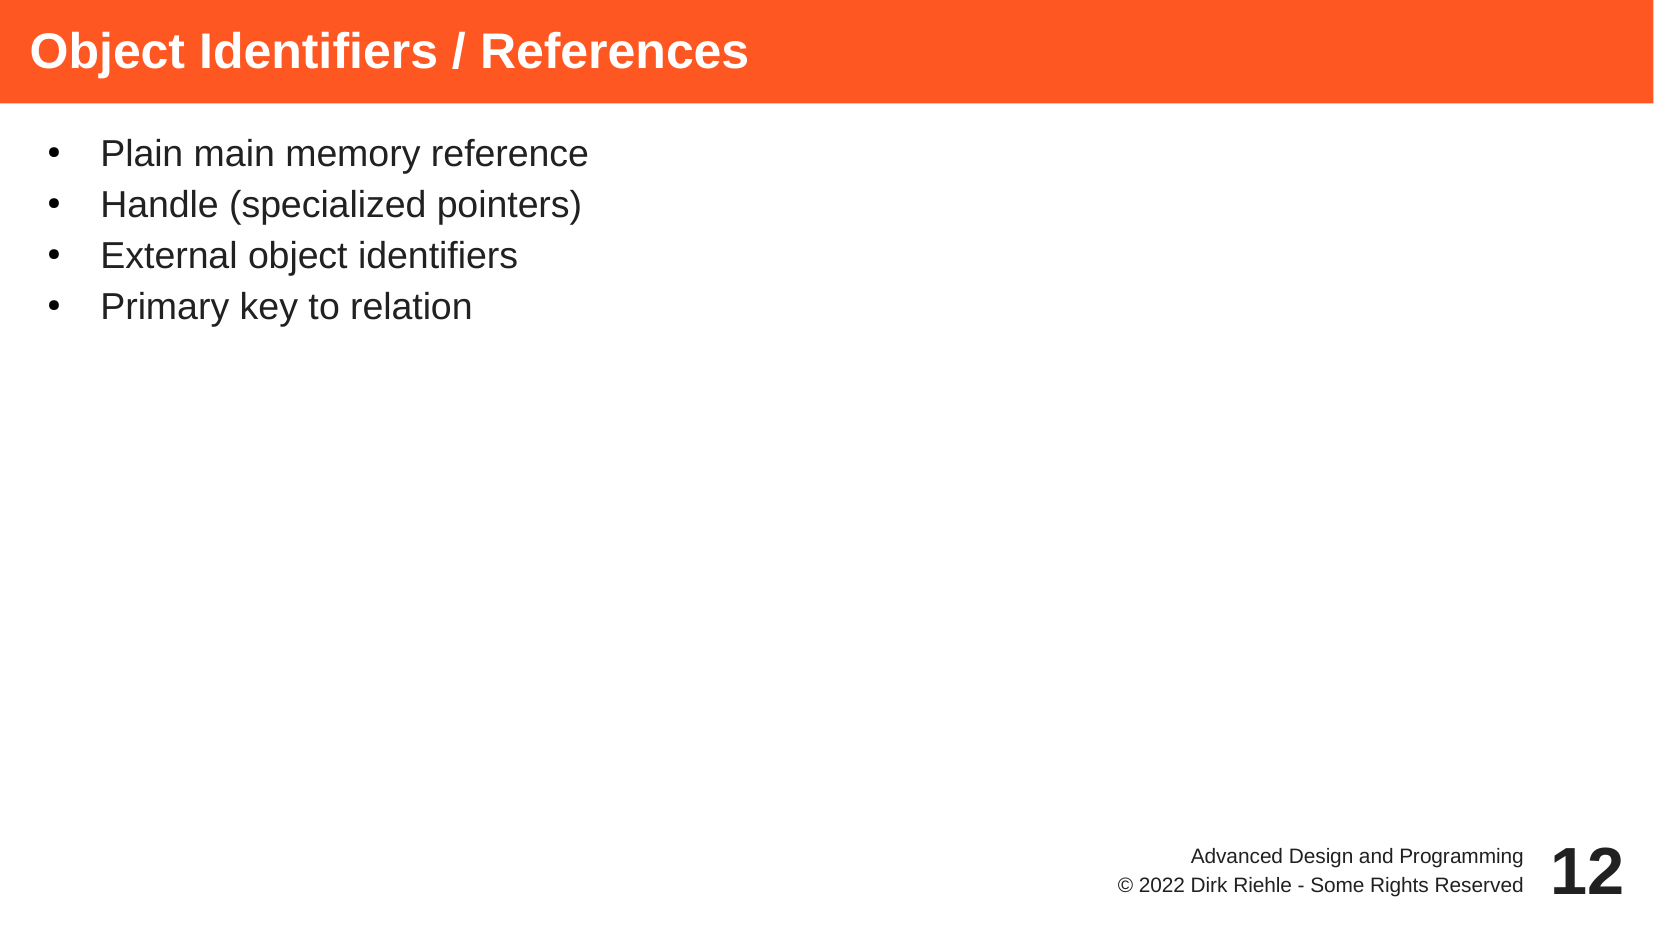

# Object Identifiers / References
Plain main memory reference
Handle (specialized pointers)
External object identifiers
Primary key to relation
Advanced Design and Programming
12
© 2022 Dirk Riehle - Some Rights Reserved